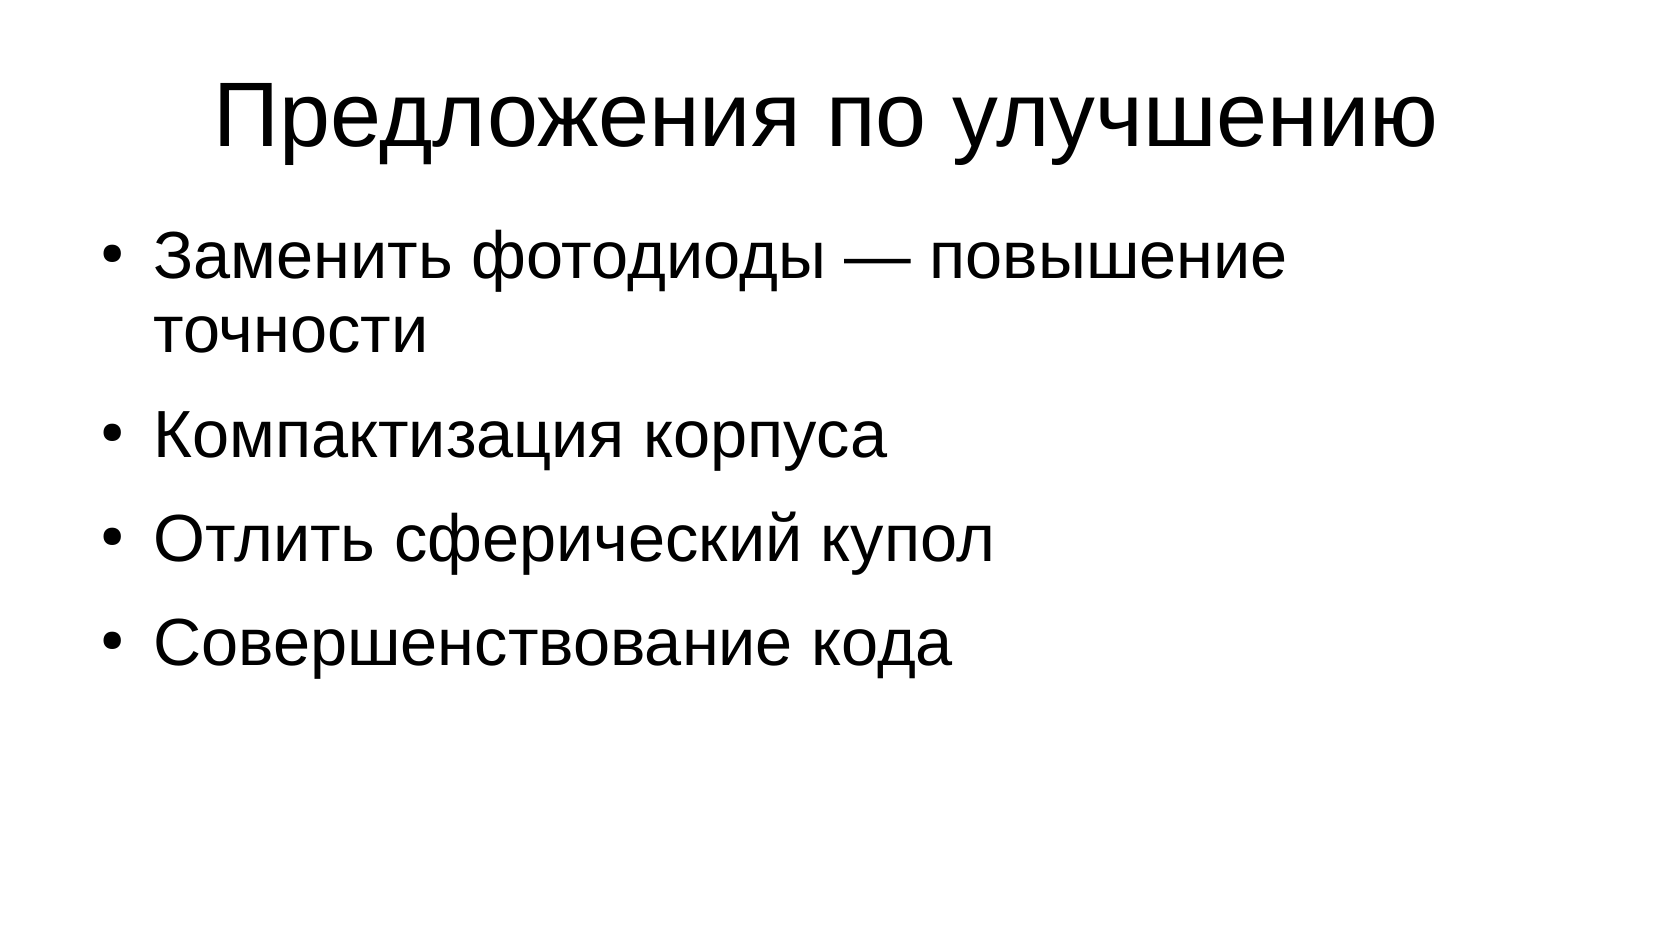

Предложения по улучшению
# Заменить фотодиоды — повышение точности
Компактизация корпуса
Отлить сферический купол
Совершенствование кода